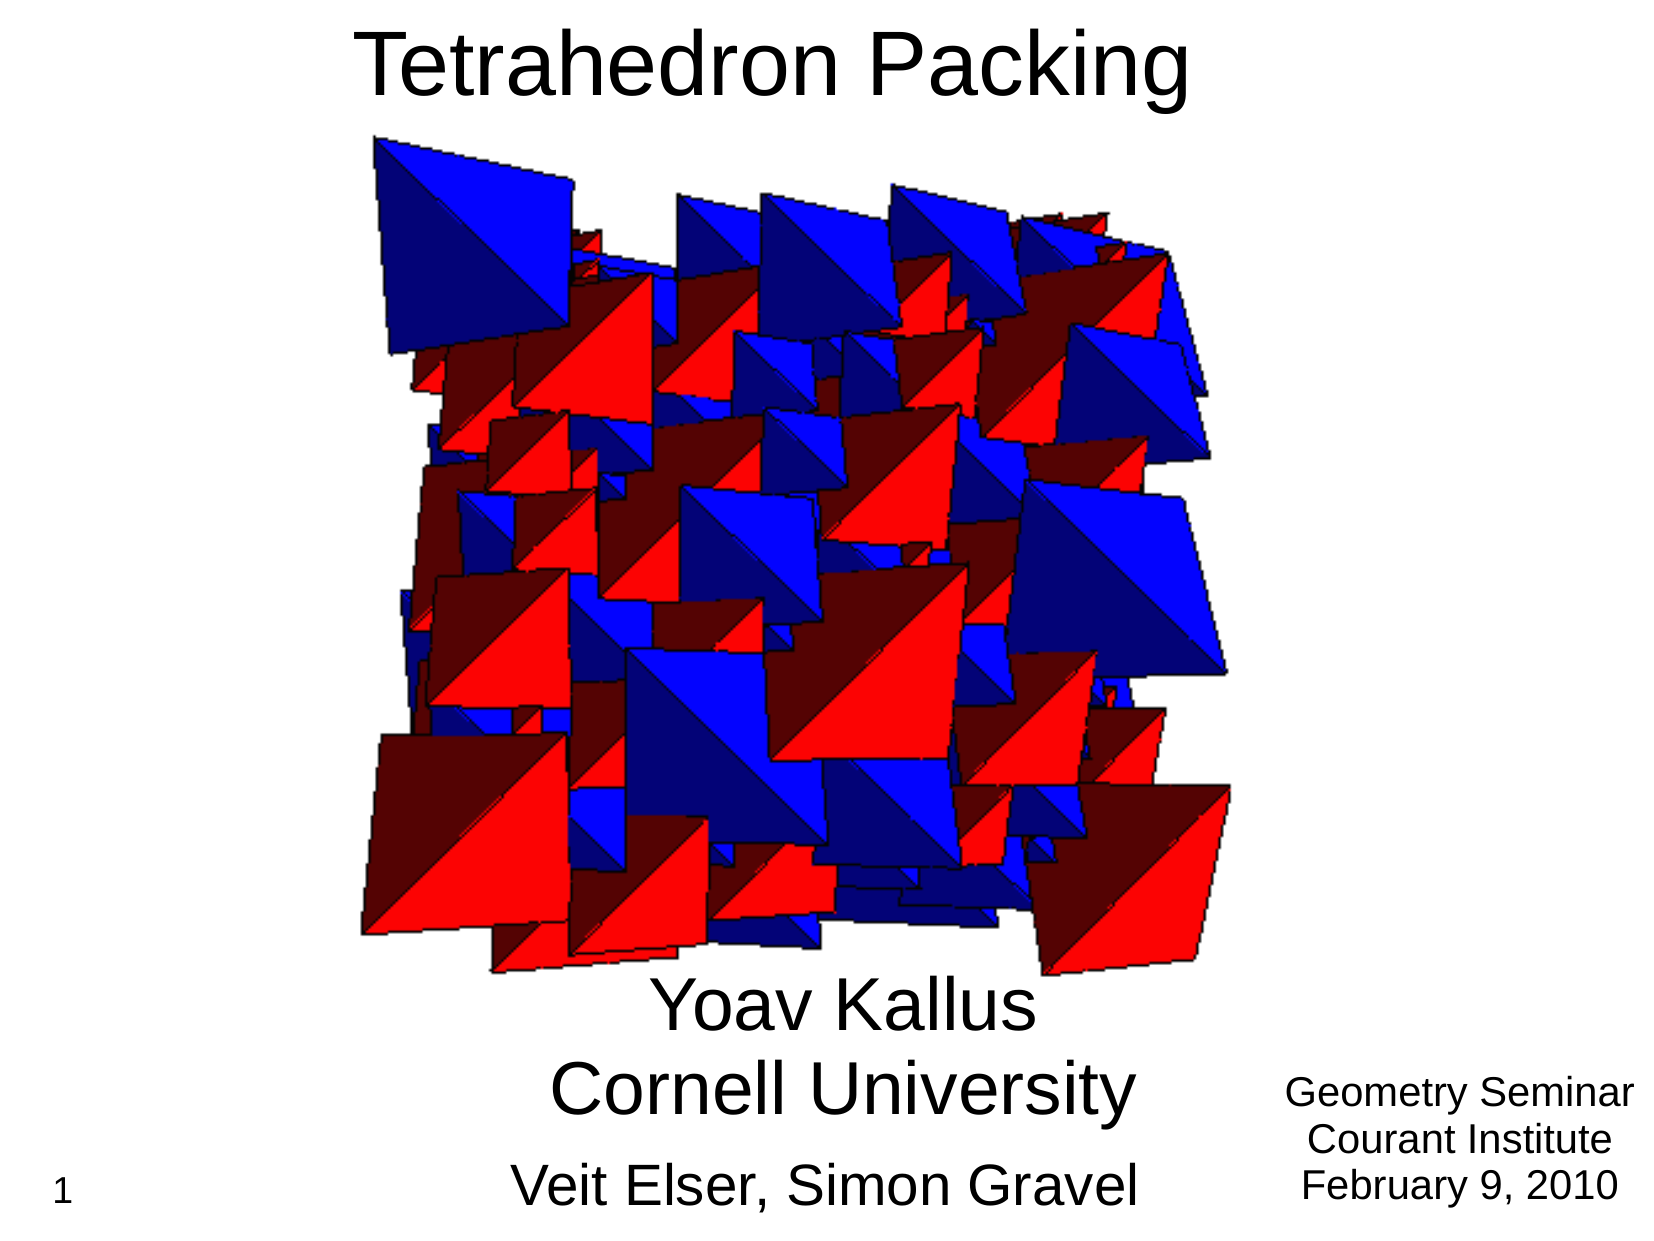

Tetrahedron Packing
Yoav Kallus
Cornell University
Geometry Seminar
Courant Institute
February 9, 2010
Veit Elser, Simon Gravel
1